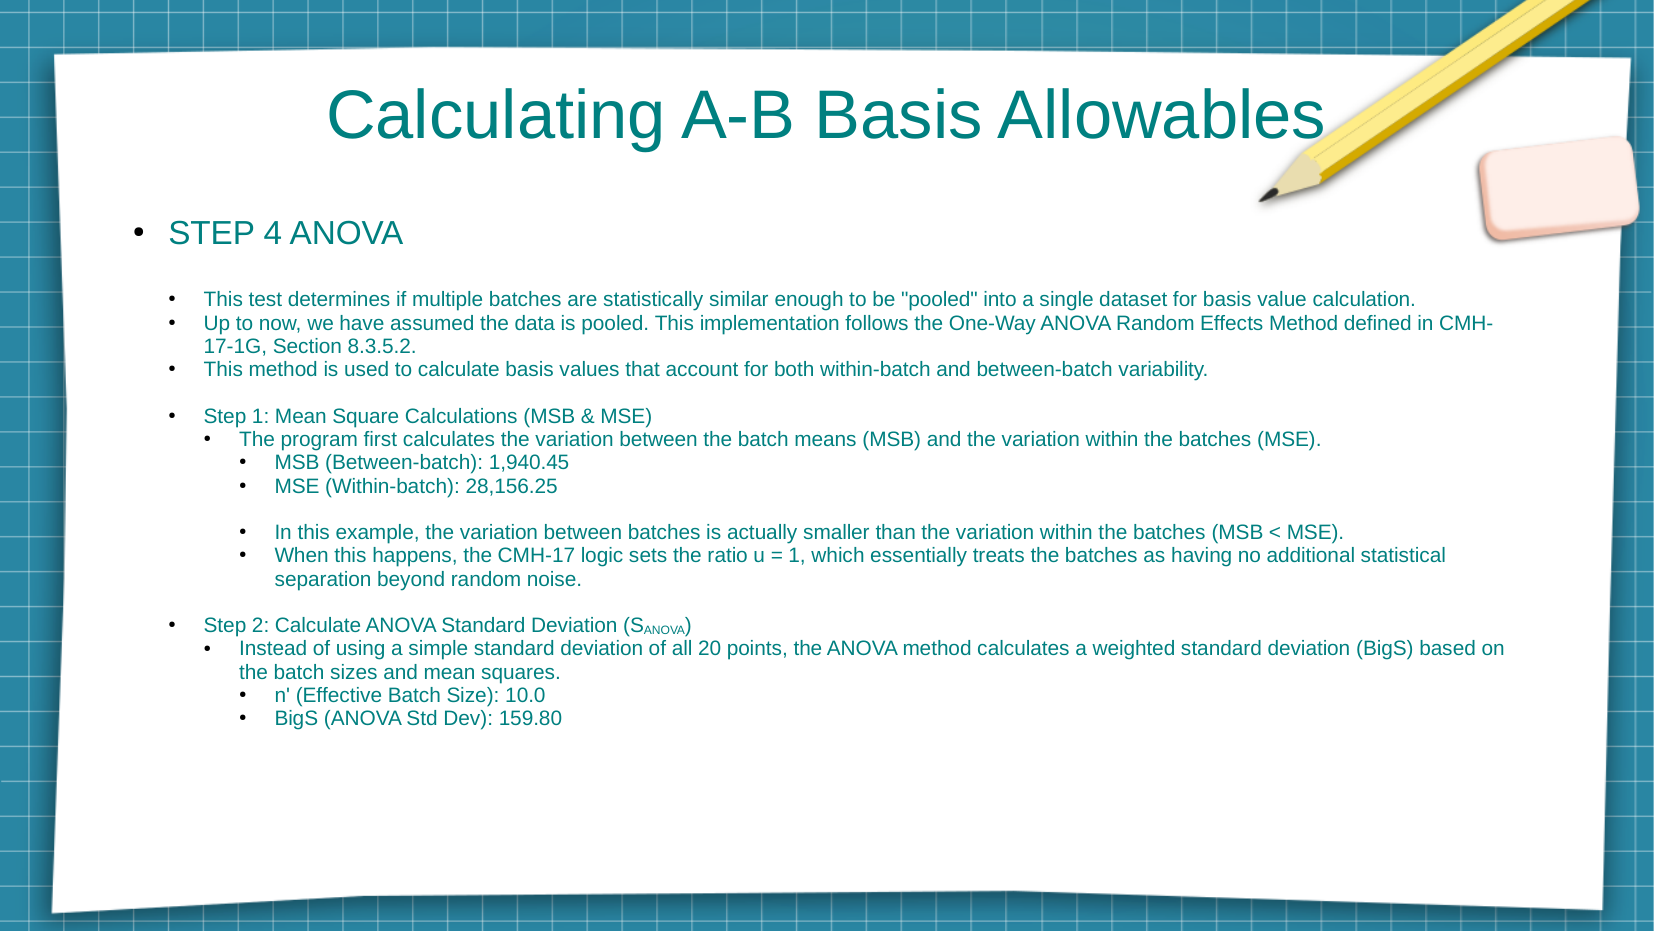

# Calculating A-B Basis Allowables
STEP 4 ANOVA
This test determines if multiple batches are statistically similar enough to be "pooled" into a single dataset for basis value calculation.
Up to now, we have assumed the data is pooled. This implementation follows the One-Way ANOVA Random Effects Method defined in CMH-17-1G, Section 8.3.5.2.
This method is used to calculate basis values that account for both within-batch and between-batch variability.
Step 1: Mean Square Calculations (MSB & MSE)
The program first calculates the variation between the batch means (MSB) and the variation within the batches (MSE).
MSB (Between-batch): 1,940.45
MSE (Within-batch): 28,156.25
In this example, the variation between batches is actually smaller than the variation within the batches (MSB < MSE).
When this happens, the CMH-17 logic sets the ratio u = 1, which essentially treats the batches as having no additional statistical separation beyond random noise.
Step 2: Calculate ANOVA Standard Deviation (SANOVA)
Instead of using a simple standard deviation of all 20 points, the ANOVA method calculates a weighted standard deviation (BigS) based on the batch sizes and mean squares.
n' (Effective Batch Size): 10.0
BigS (ANOVA Std Dev): 159.80